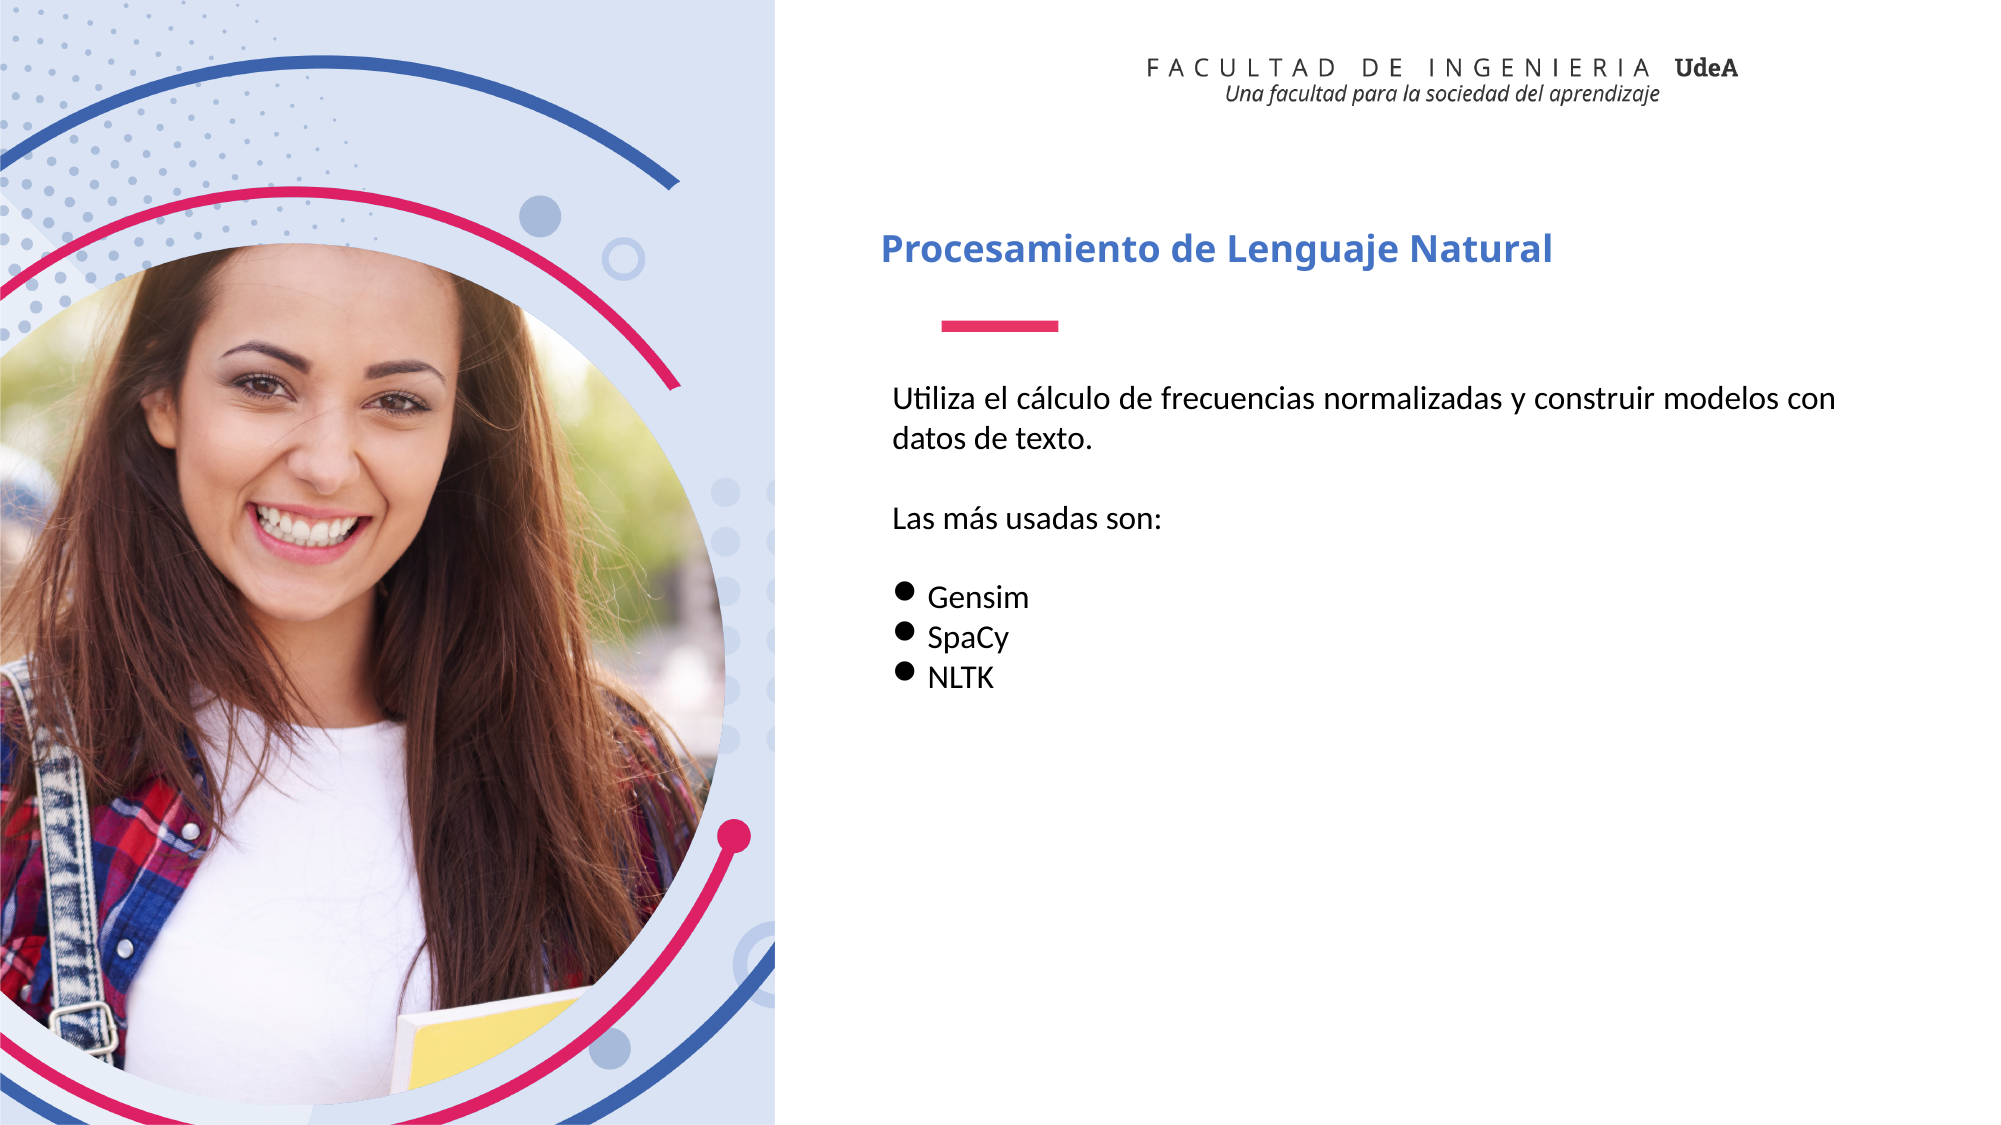

Procesamiento de Lenguaje Natural
Utiliza el cálculo de frecuencias normalizadas y construir modelos con datos de texto.
Las más usadas son:
Gensim
SpaCy
NLTK